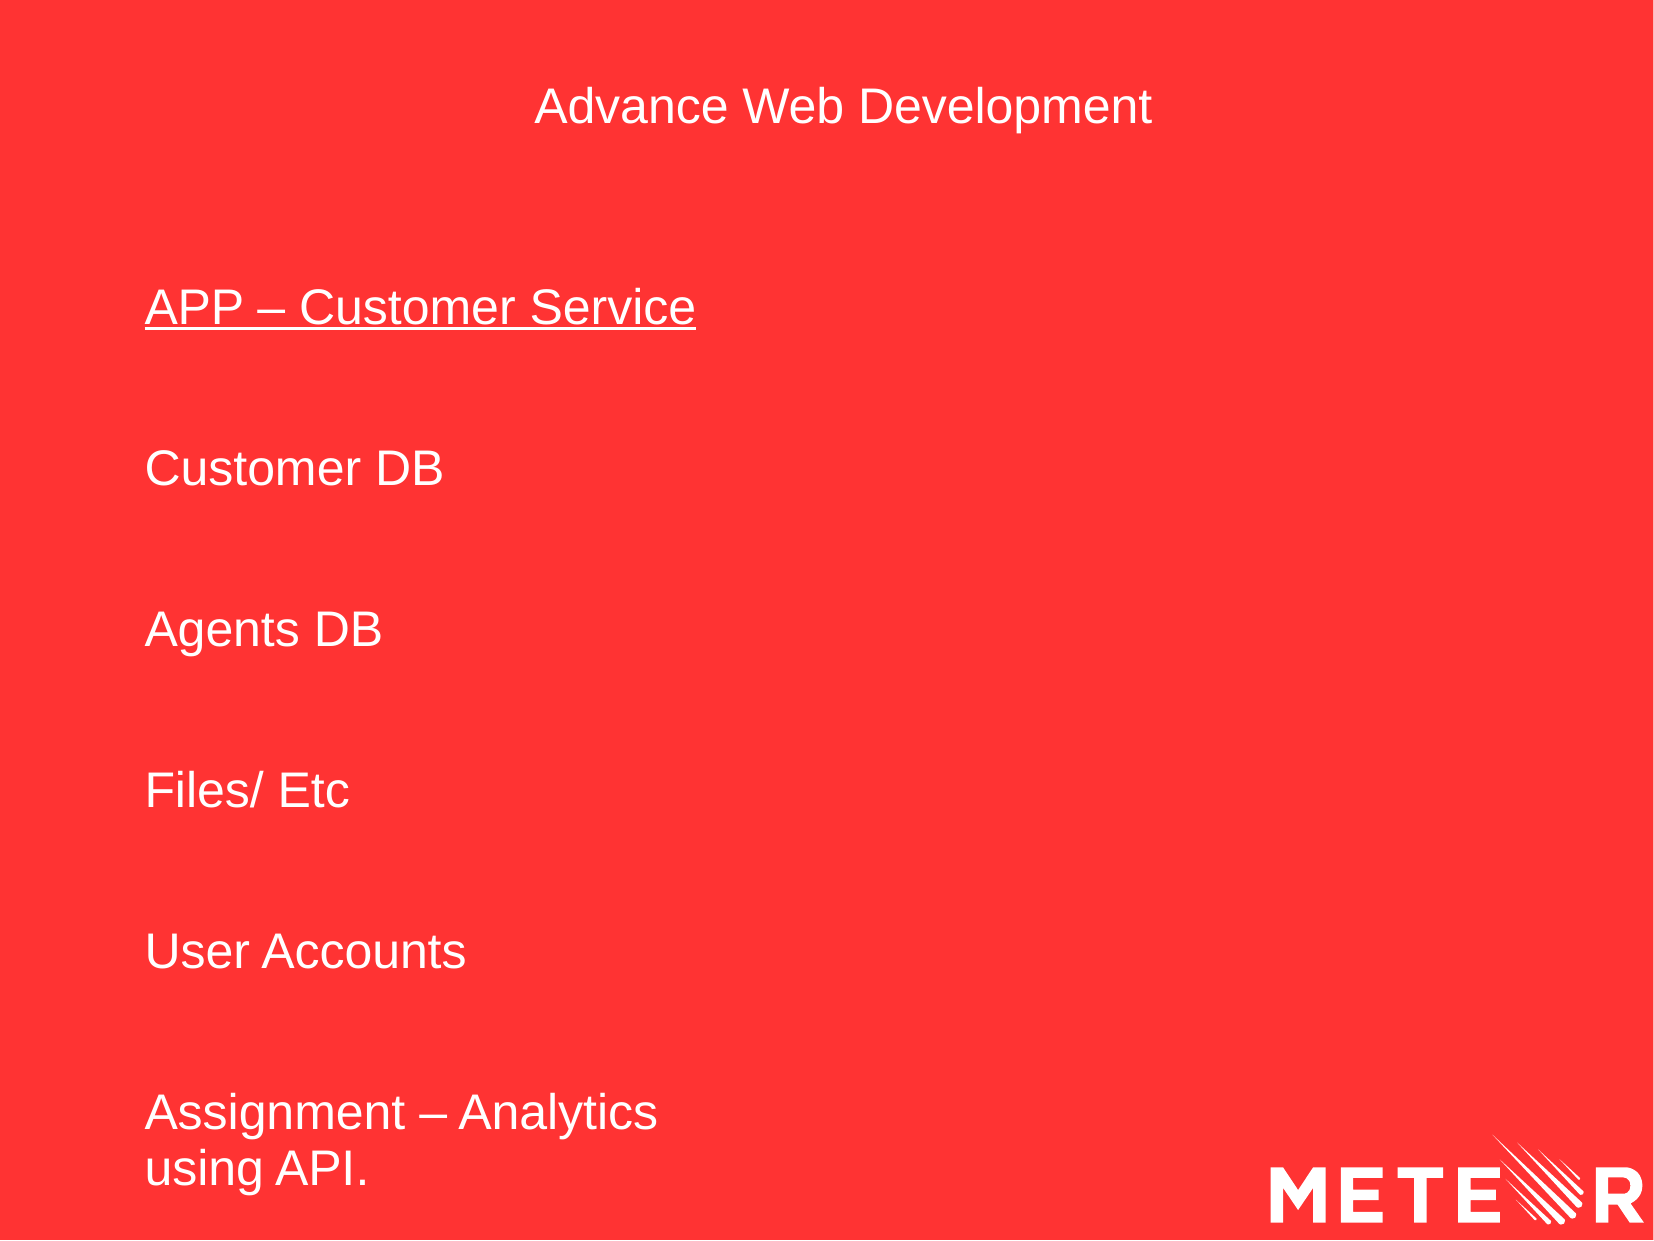

Advance Web Development
APP – Customer Service
Customer DB
Agents DB
Files/ Etc
User Accounts
Assignment – Analytics using API.